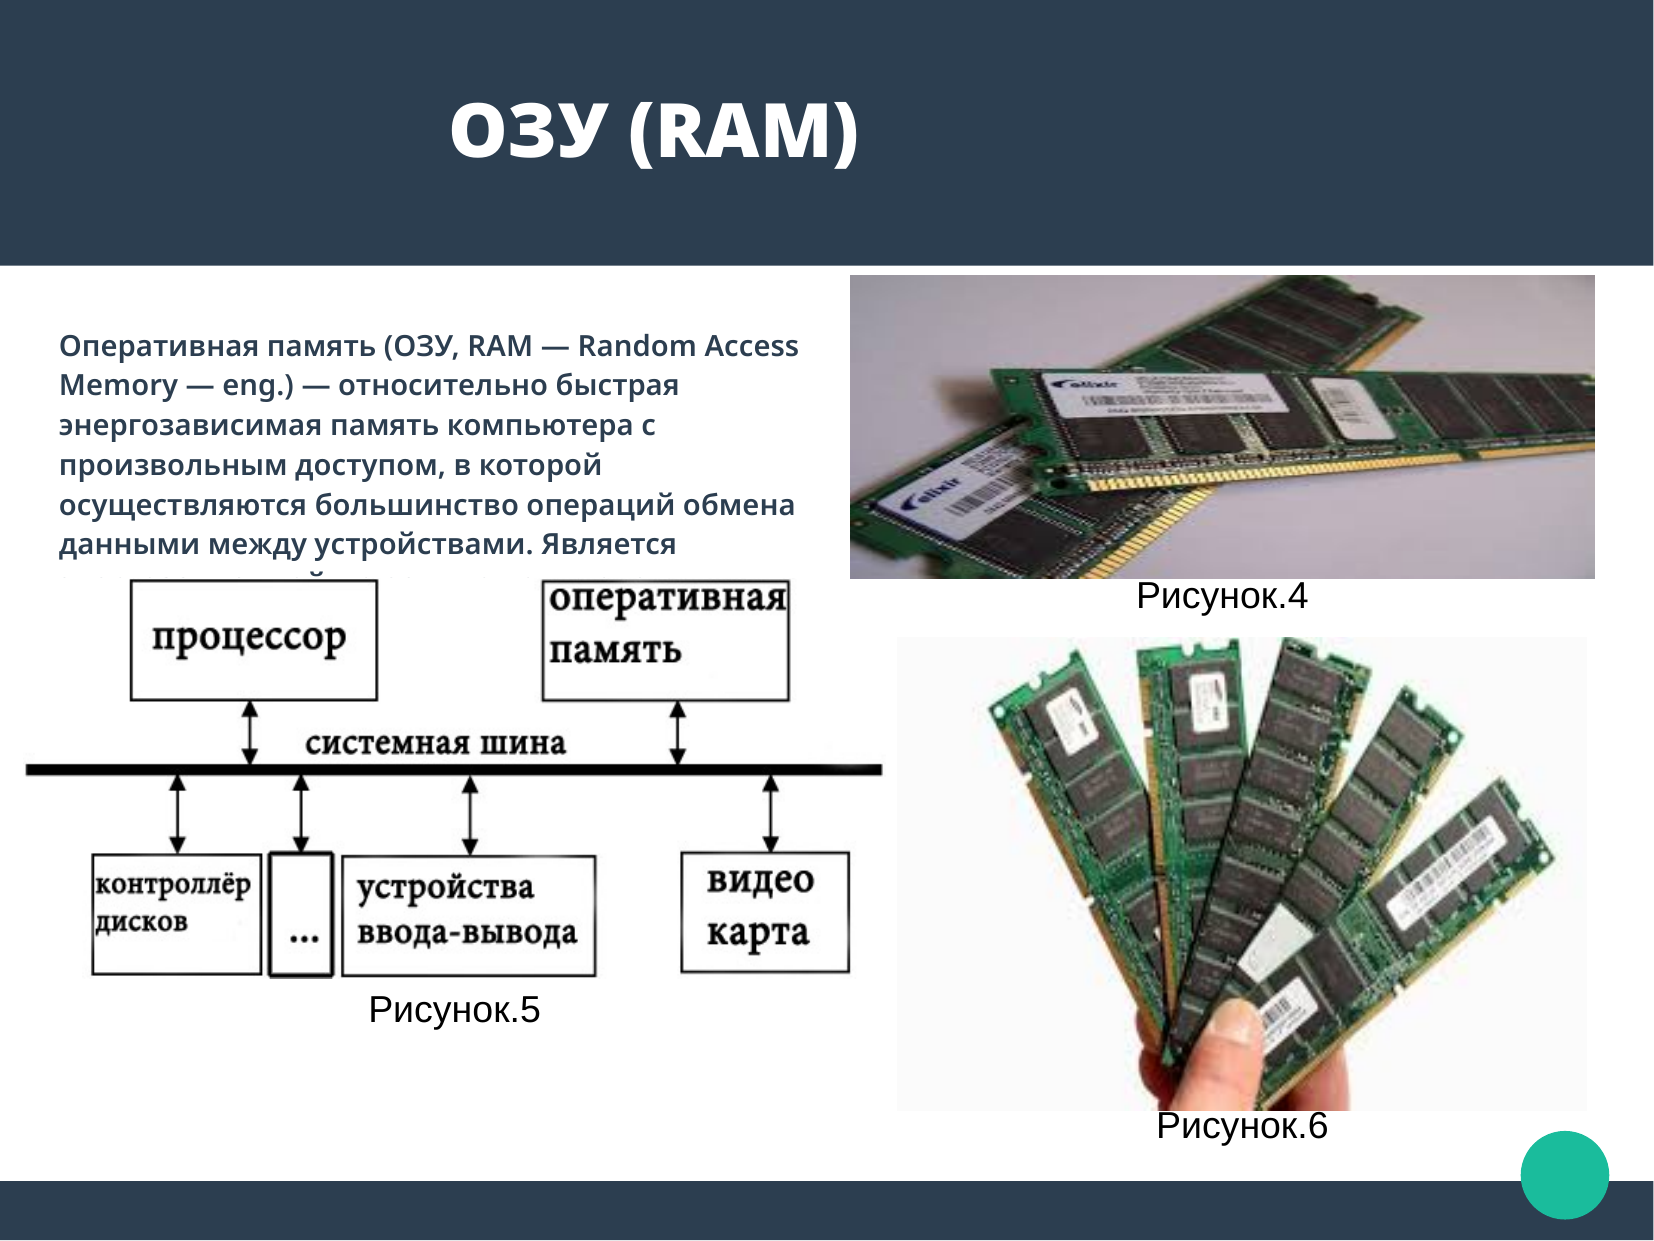

# ОЗУ (RAM)
Рисунок.4
Оперативная память (ОЗУ, RAM — Random Access Memory — eng.) — относительно быстрая энергозависимая память компьютера с произвольным доступом, в которой осуществляются большинство операций обмена данными между устройствами. Является энергозависимой, то есть при отключении питания, все данные на ней стираются.
Рисунок.5
Рисунок.6